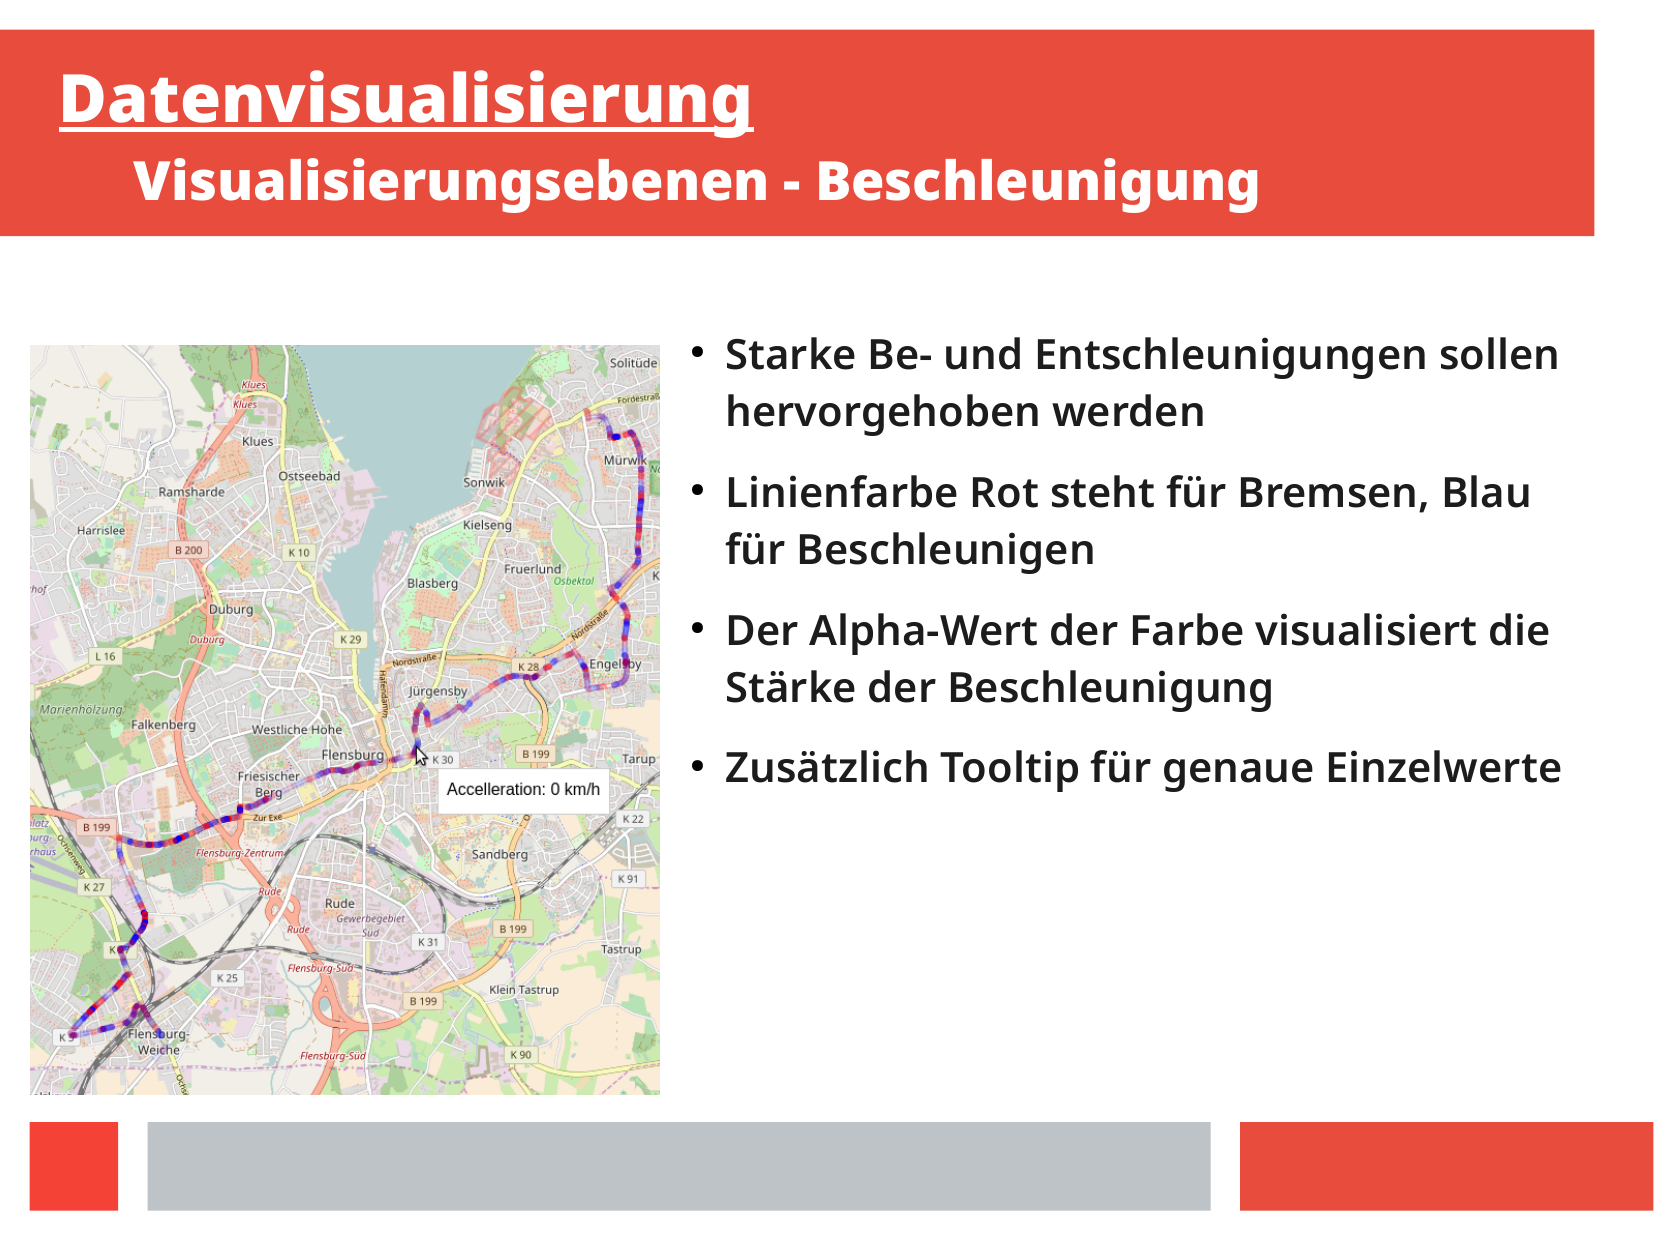

# Datenvisualisierung Visualisierungsebenen - Beschleunigung
Starke Be- und Entschleunigungen sollen hervorgehoben werden
Linienfarbe Rot steht für Bremsen, Blau für Beschleunigen
Der Alpha-Wert der Farbe visualisiert die Stärke der Beschleunigung
Zusätzlich Tooltip für genaue Einzelwerte